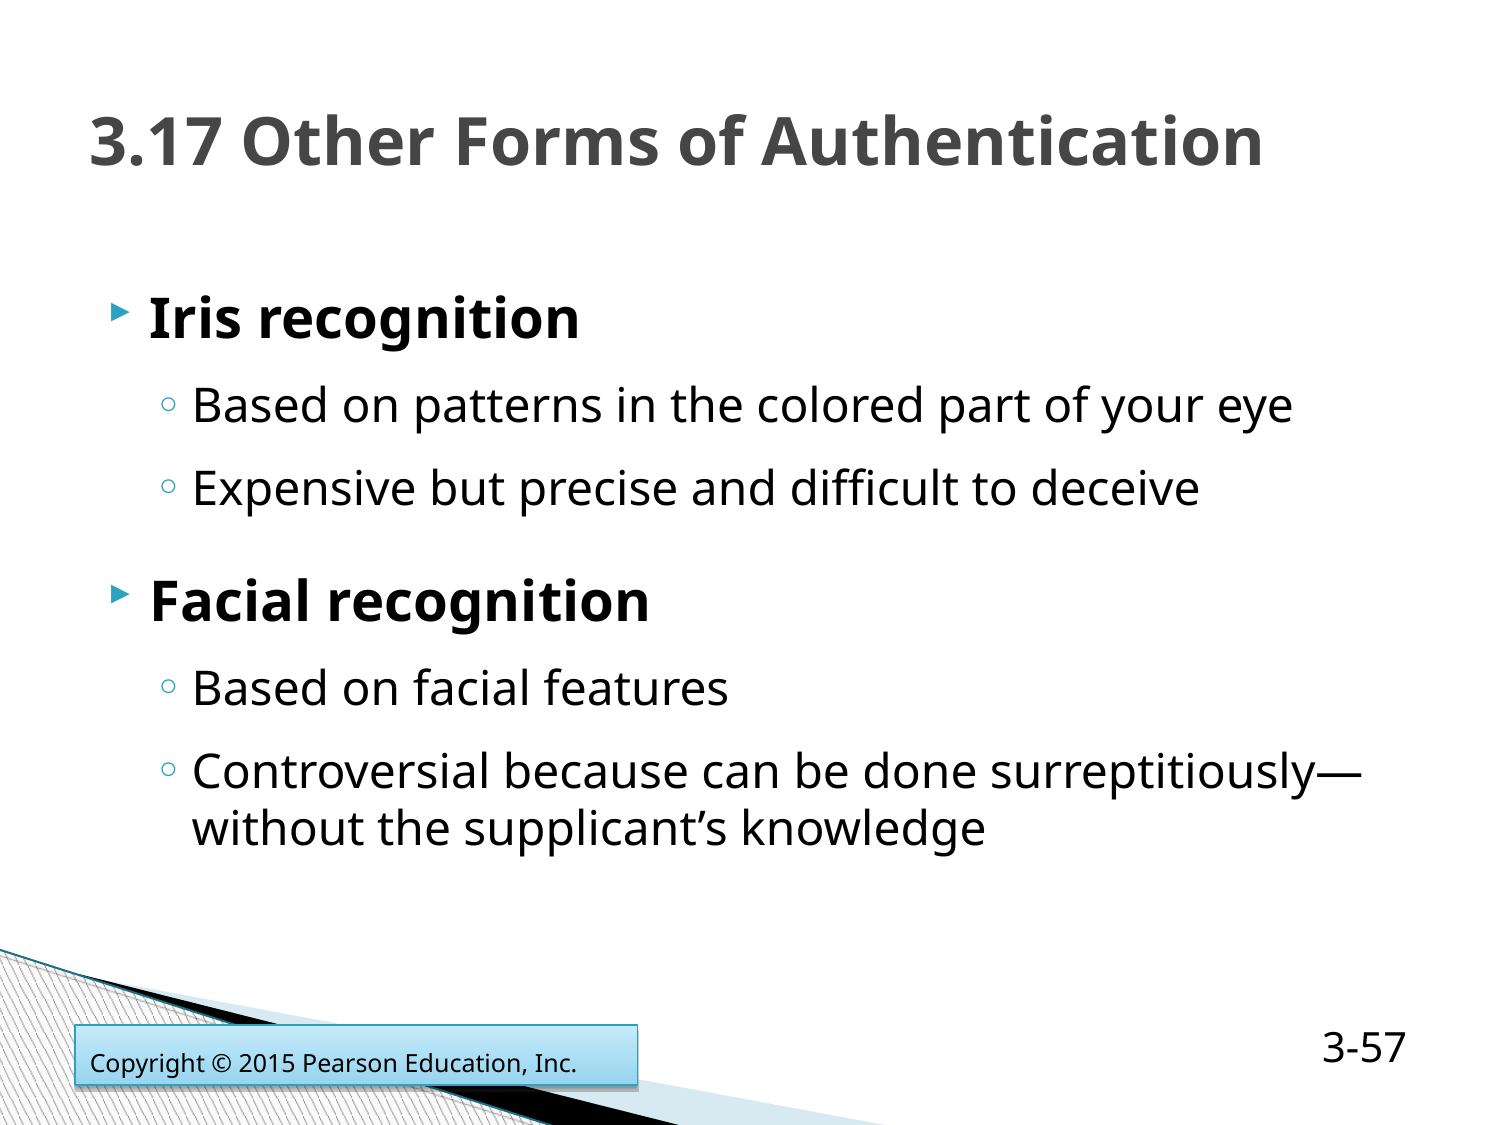

3.17 Other Forms of Authentication
# Iris recognition
Based on patterns in the colored part of your eye
Expensive but precise and difficult to deceive
Facial recognition
Based on facial features
Controversial because can be done surreptitiously—without the supplicant’s knowledge
Copyright © 2015 Pearson Education, Inc.